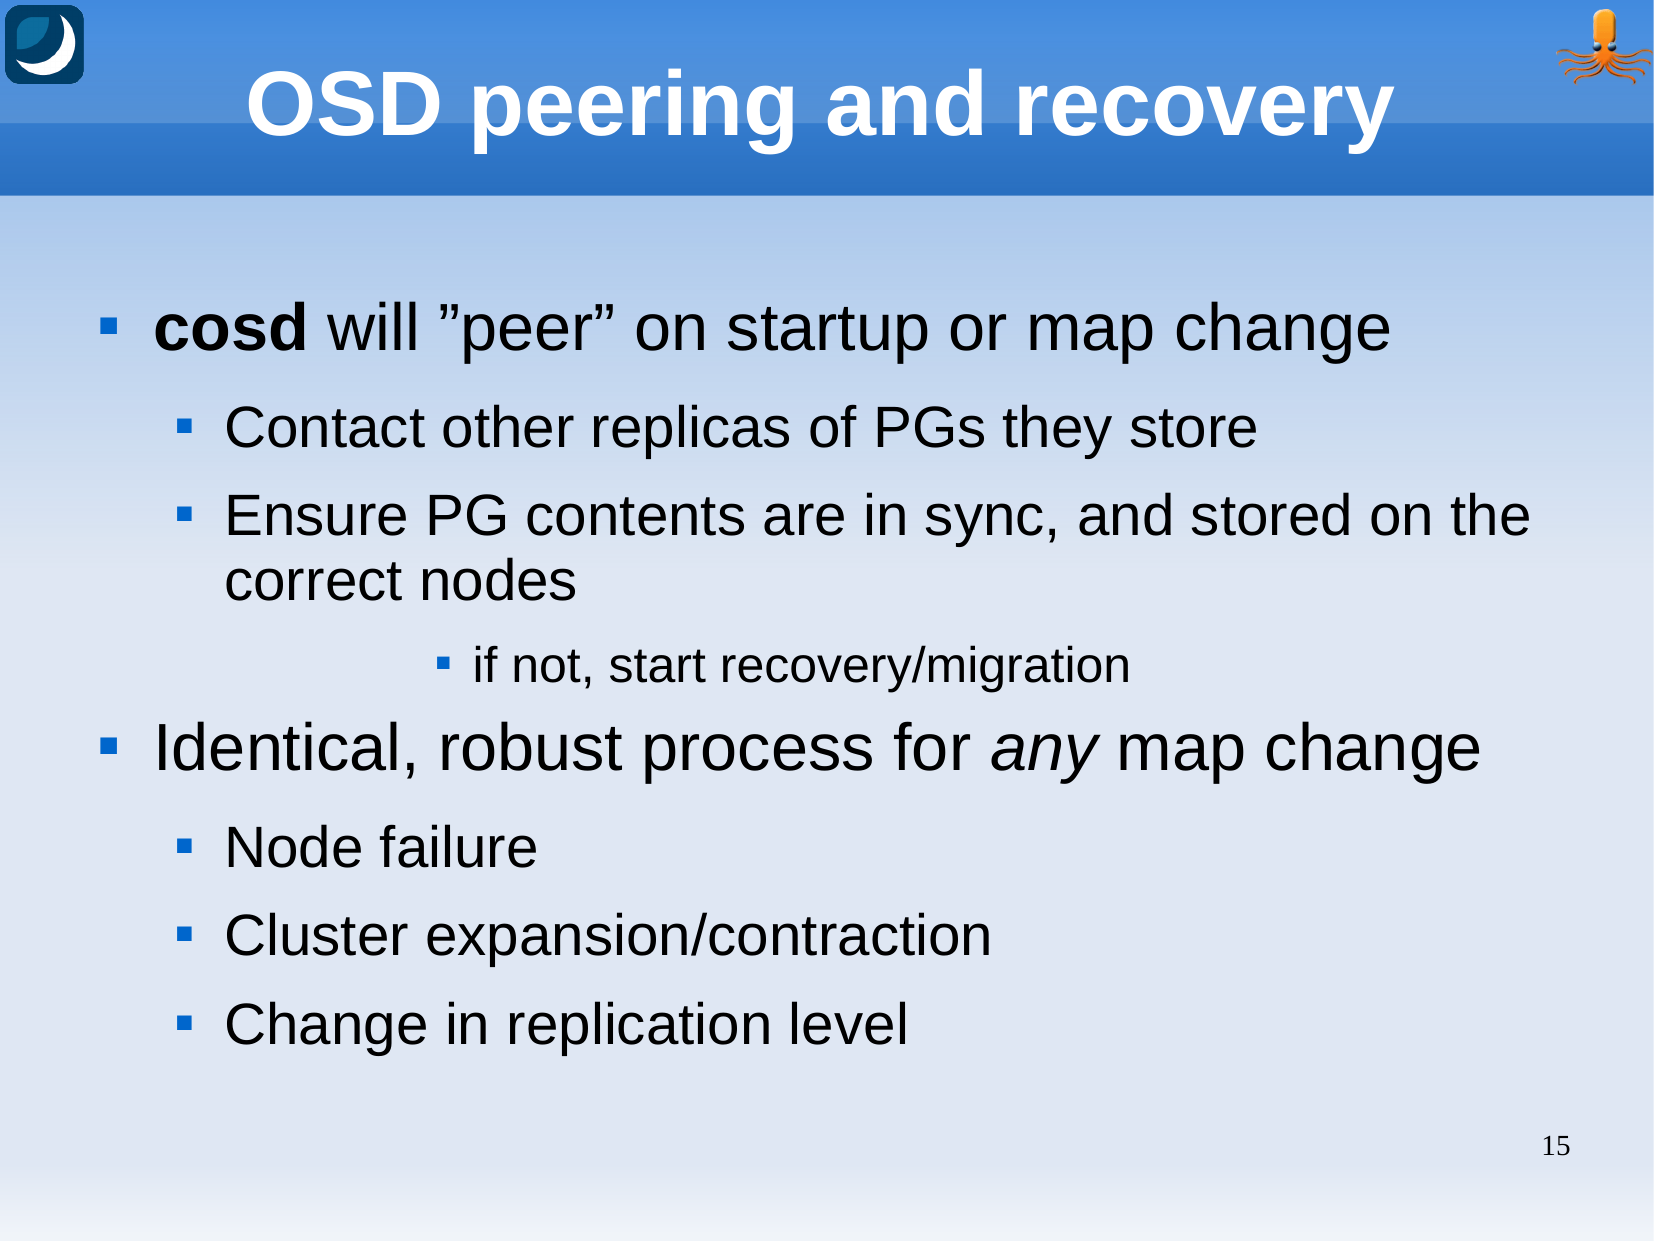

# OSD peering and recovery
cosd will ”peer” on startup or map change
Contact other replicas of PGs they store
Ensure PG contents are in sync, and stored on the correct nodes
if not, start recovery/migration
Identical, robust process for any map change
Node failure
Cluster expansion/contraction
Change in replication level
15